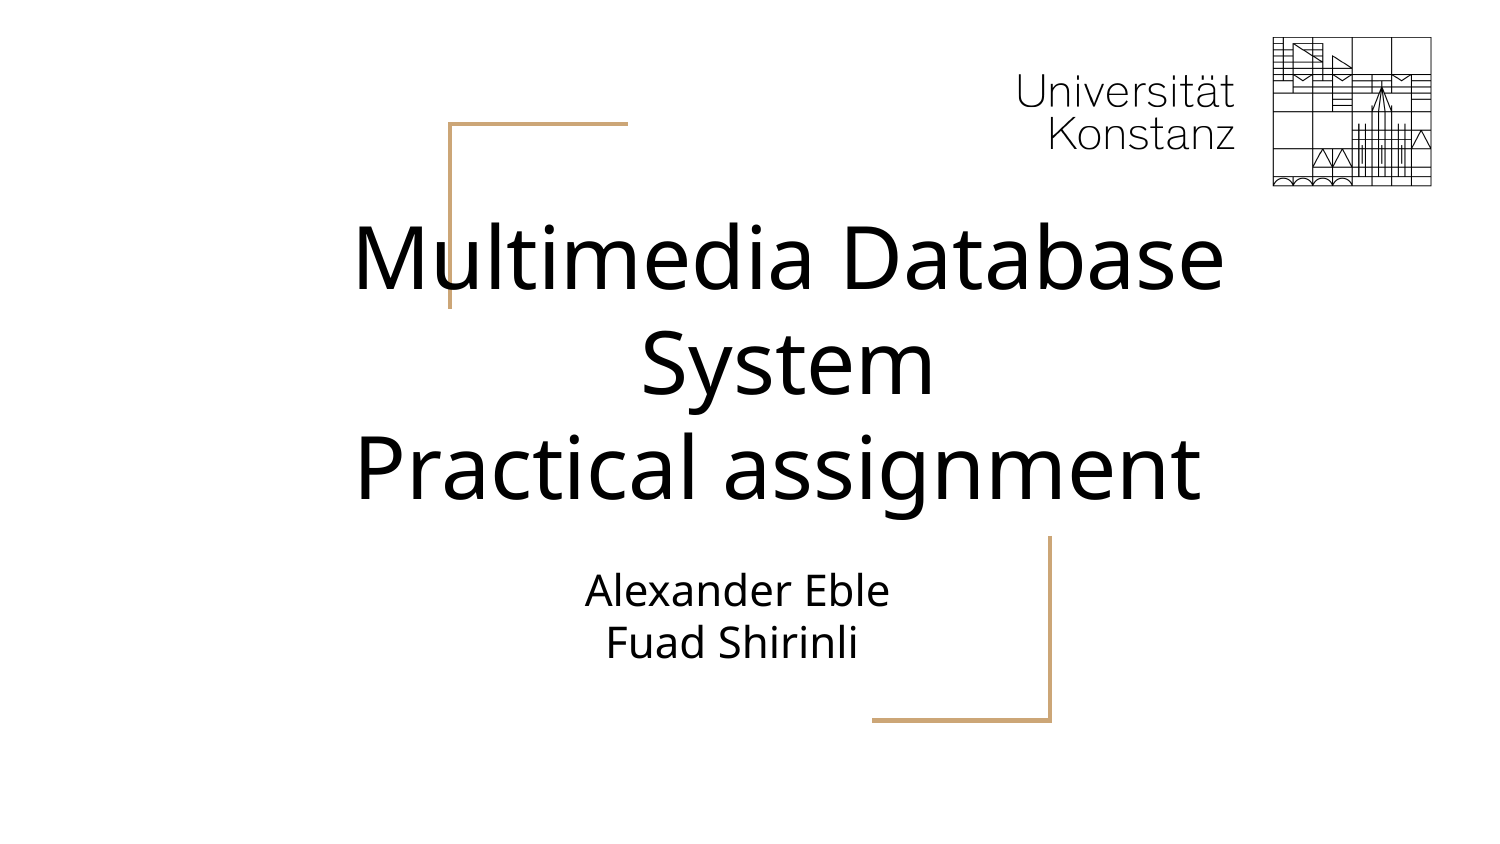

# Multimedia Database System Practical assignment
Alexander Eble
Fuad Shirinli